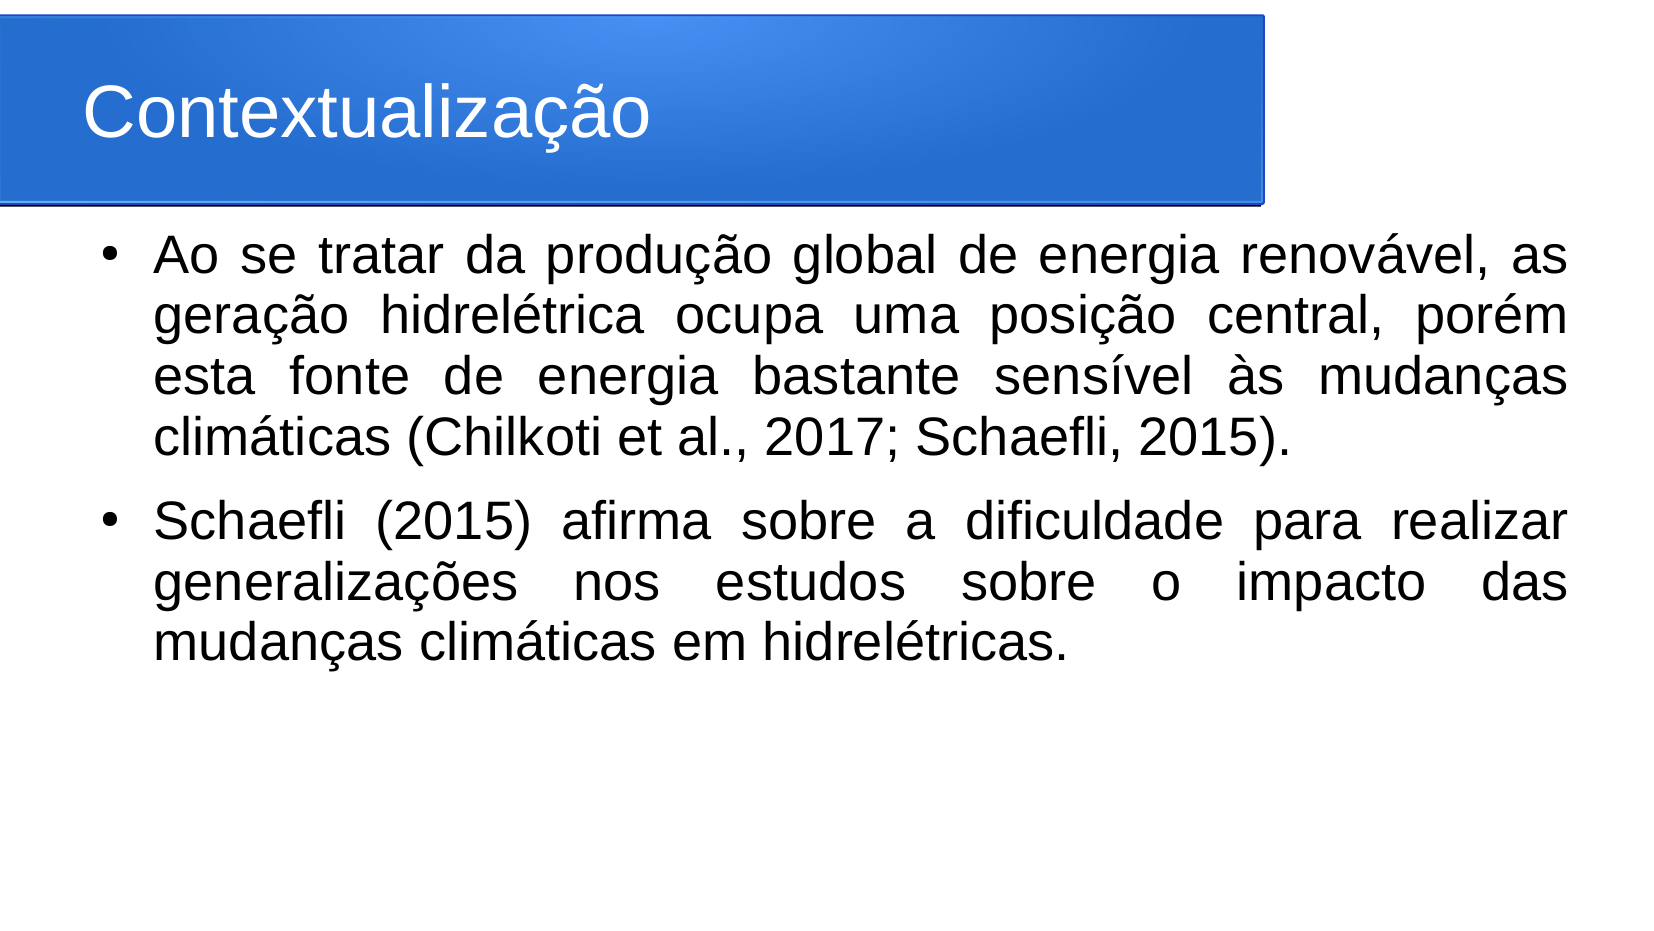

# Contextualização
Ao se tratar da produção global de energia renovável, as geração hidrelétrica ocupa uma posição central, porém esta fonte de energia bastante sensível às mudanças climáticas (Chilkoti et al., 2017; Schaefli, 2015).
Schaefli (2015) afirma sobre a dificuldade para realizar generalizações nos estudos sobre o impacto das mudanças climáticas em hidrelétricas.